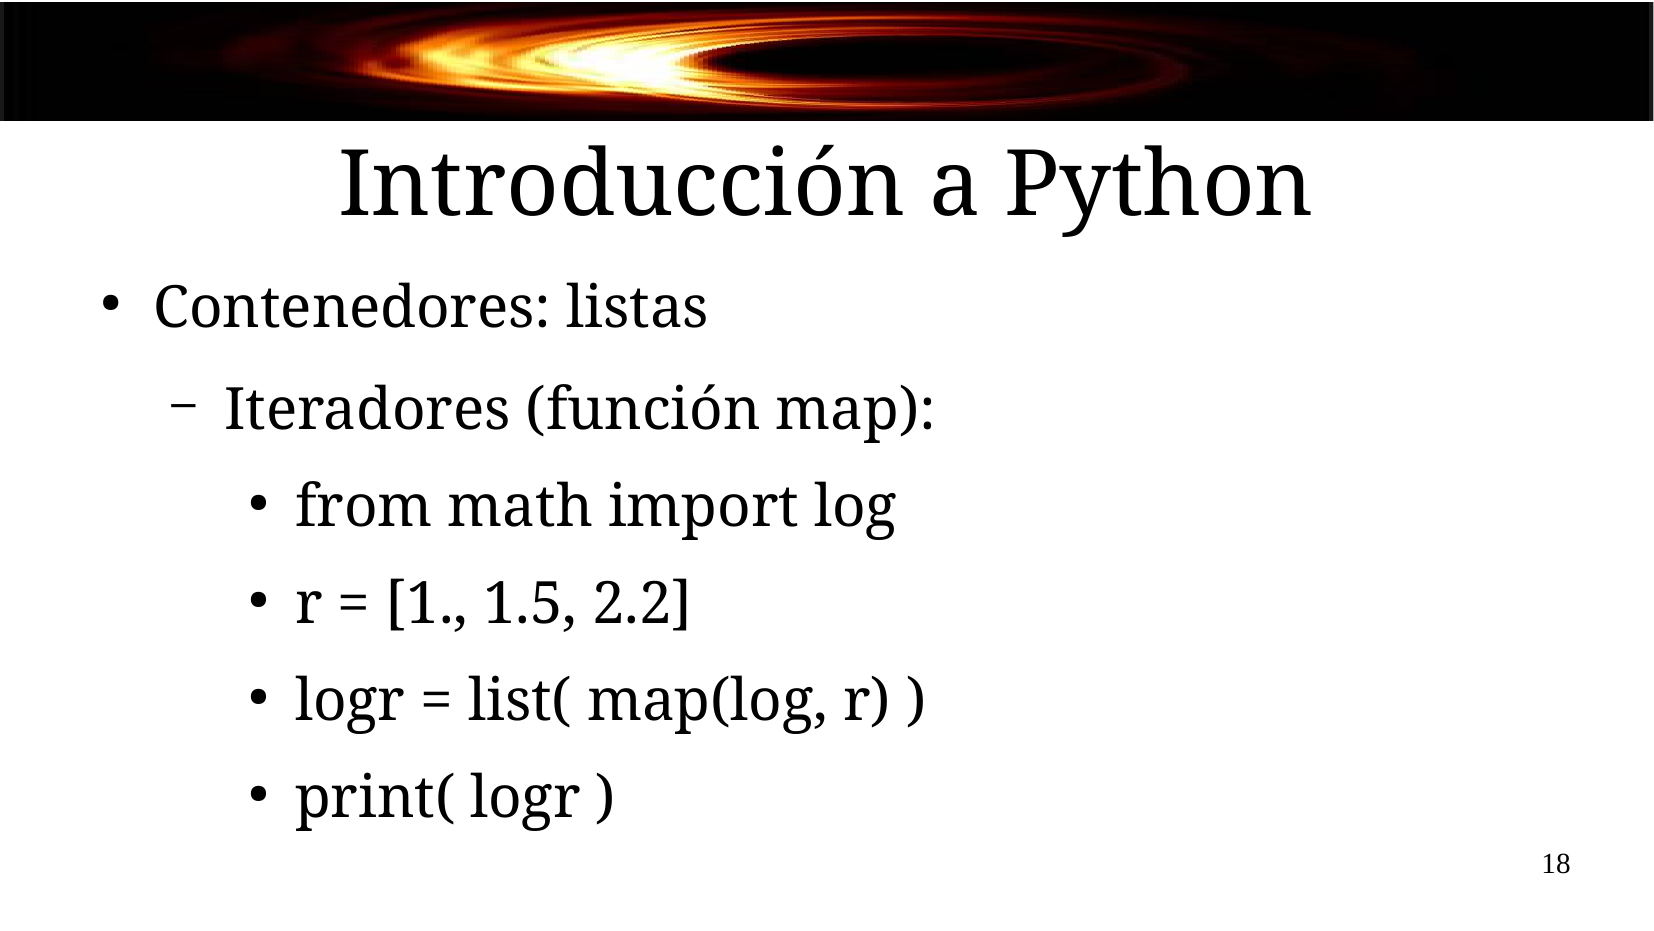

Introducción a Python
# Contenedores: listas
Iteradores (función map):
from math import log
r = [1., 1.5, 2.2]
logr = list( map(log, r) )
print( logr )
18